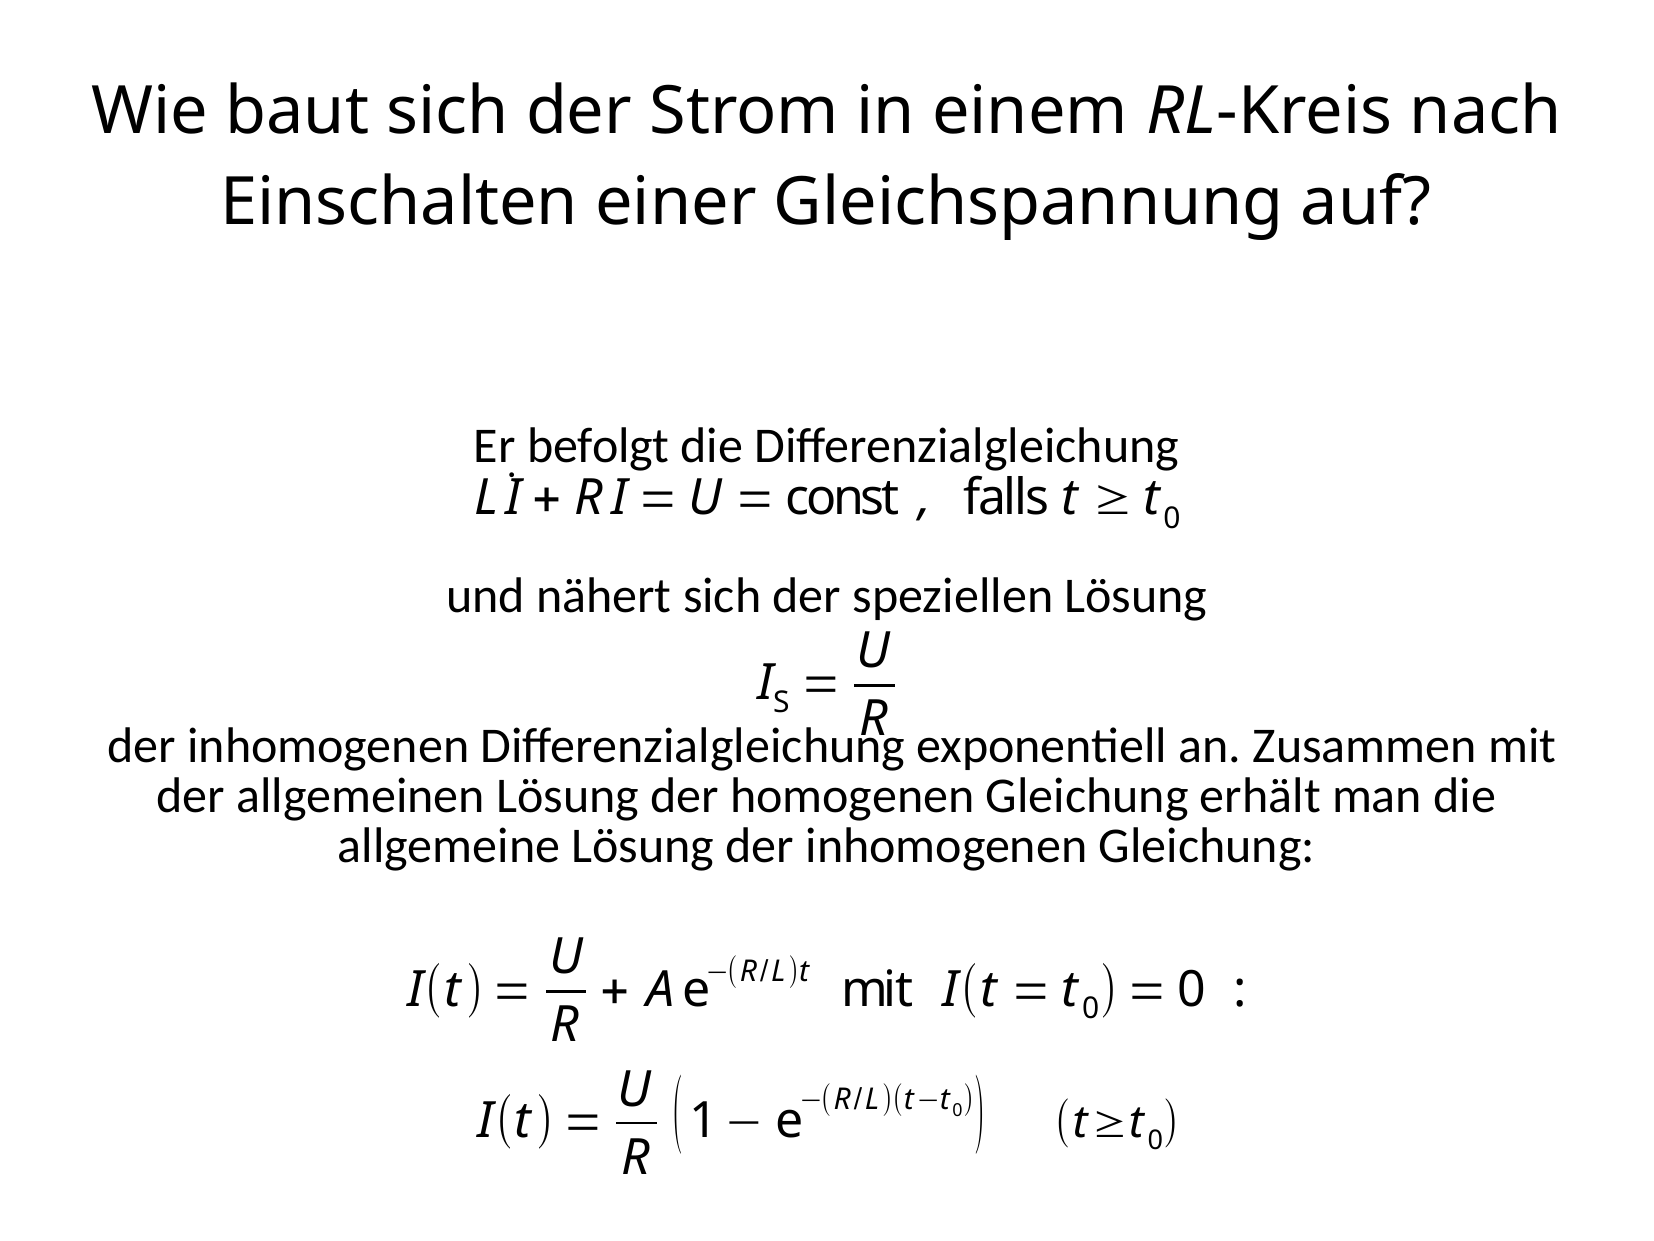

# Wie baut sich der Strom in einem RL-Kreis nach Einschalten einer Gleichspannung auf?
Er befolgt die Differenzialgleichung
und nähert sich der speziellen Lösung
 der inhomogenen Differenzialgleichung exponentiell an. Zusammen mit der allgemeinen Lösung der homogenen Gleichung erhält man die allgemeine Lösung der inhomogenen Gleichung: